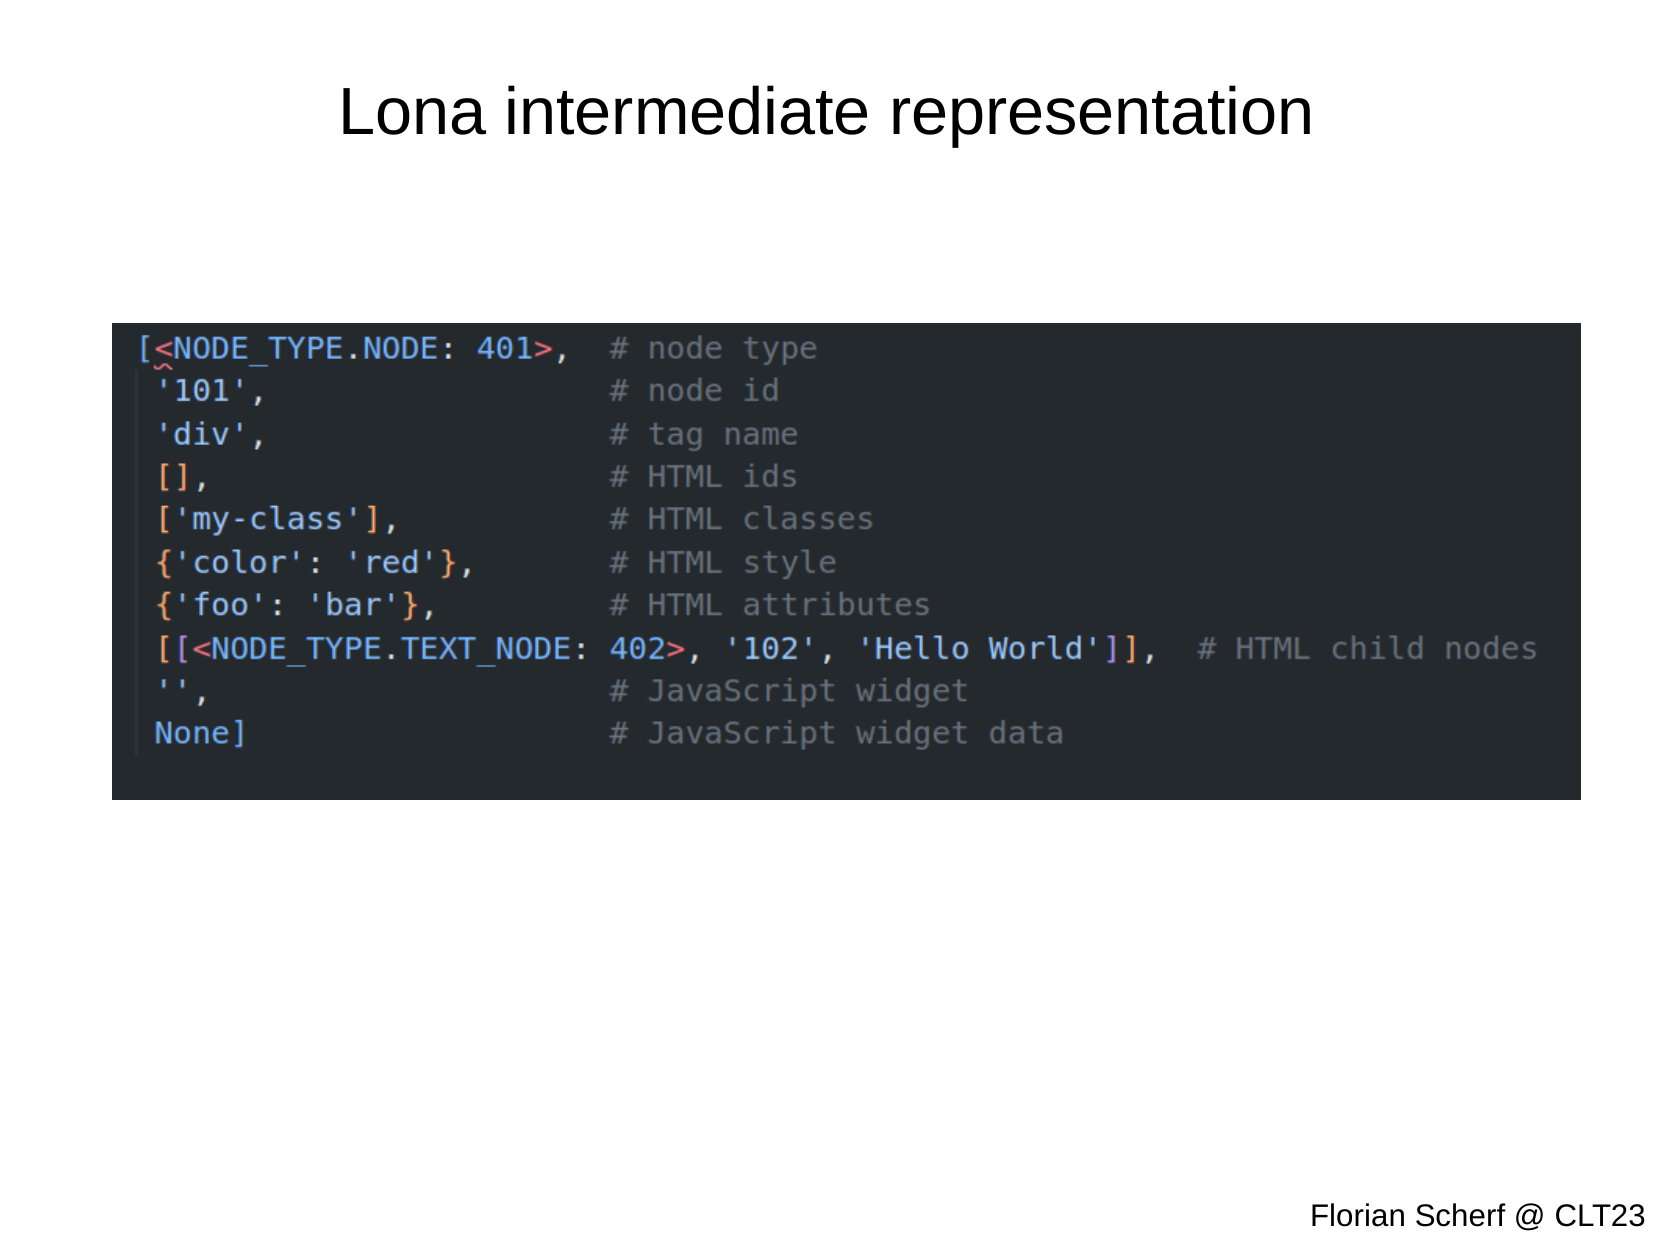

# Lona intermediate representation
Florian Scherf @ CLT23